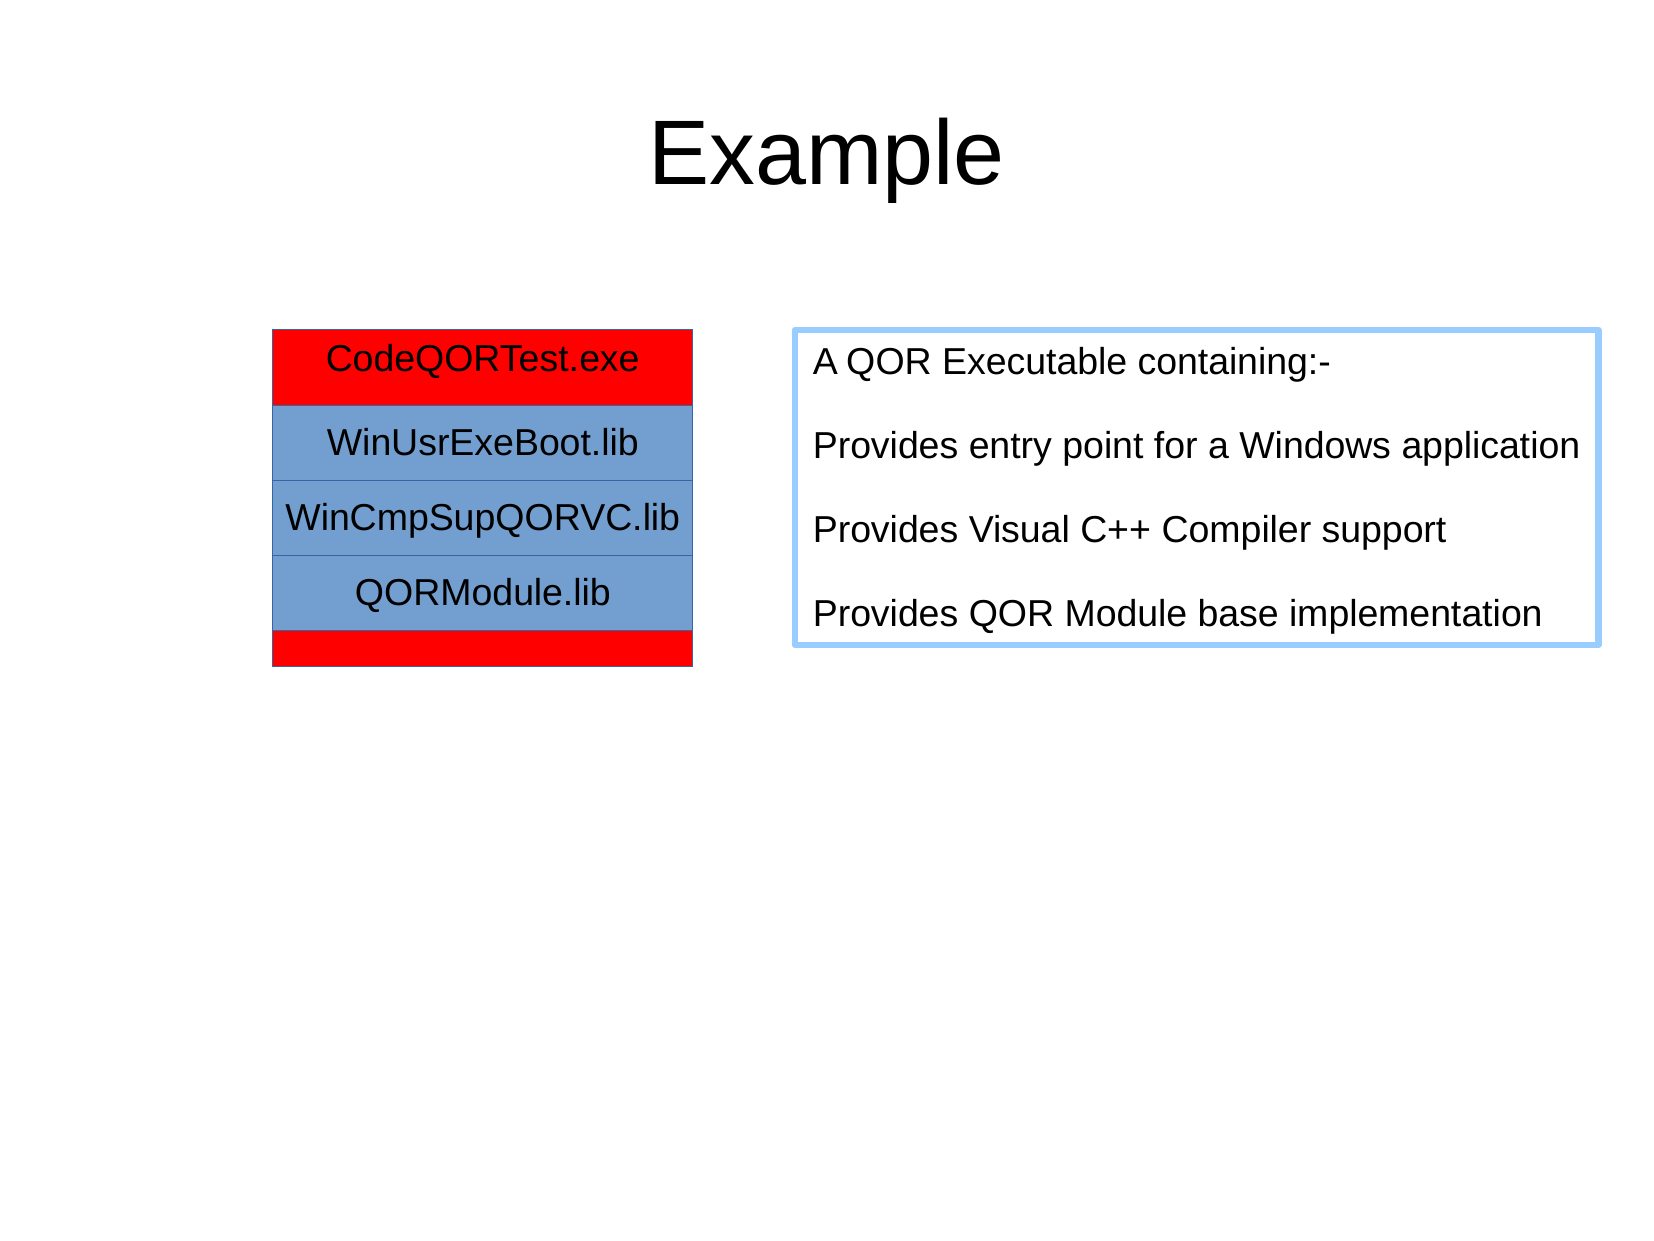

# Example
CodeQORTest.exe
A QOR Executable containing:-
Provides entry point for a Windows application
Provides Visual C++ Compiler support
Provides QOR Module base implementation
WinUsrExeBoot.lib
WinCmpSupQORVC.lib
QORModule.lib